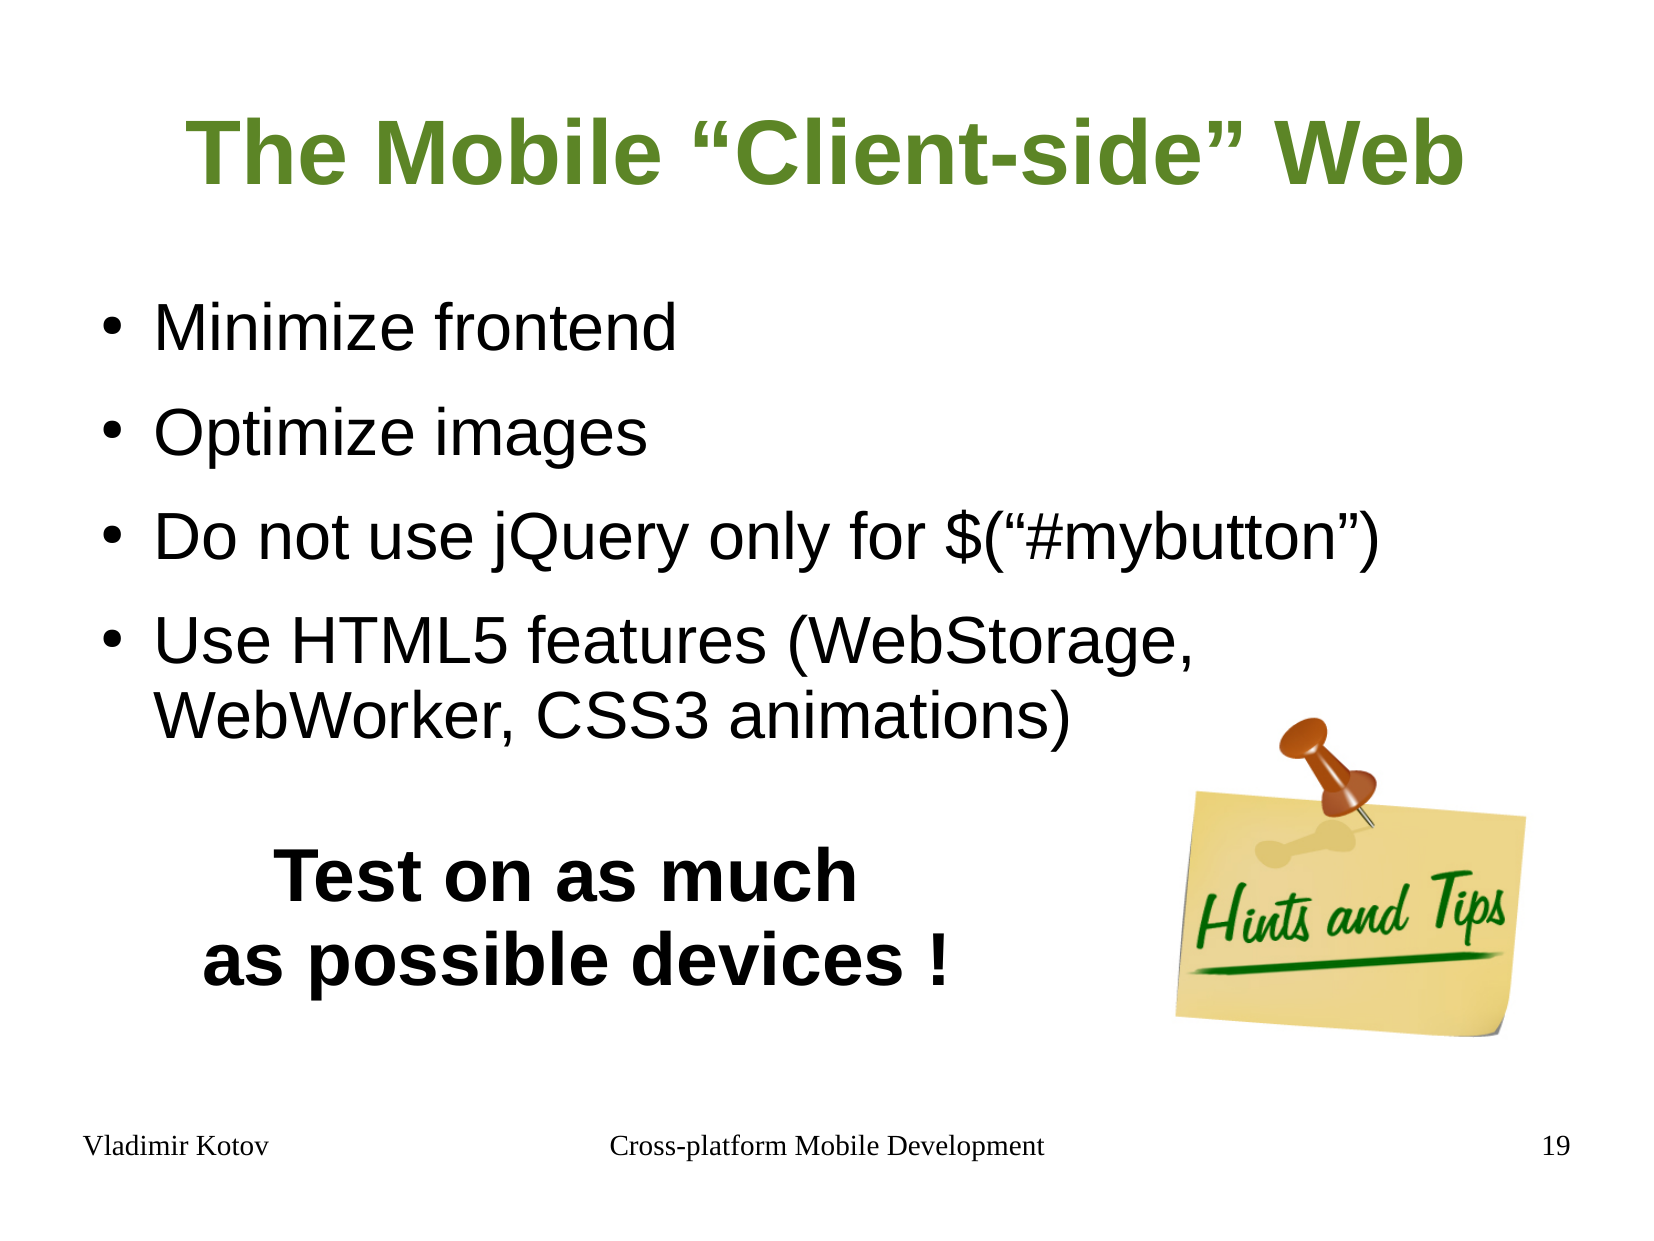

# The Mobile “Client-side” Web
Minimize frontend
Optimize images
Do not use jQuery only for $(“#mybutton”)
Use HTML5 features (WebStorage, WebWorker, CSS3 animations)
Test on as much
as possible devices !
Vladimir Kotov
Cross-platform Mobile Development
19